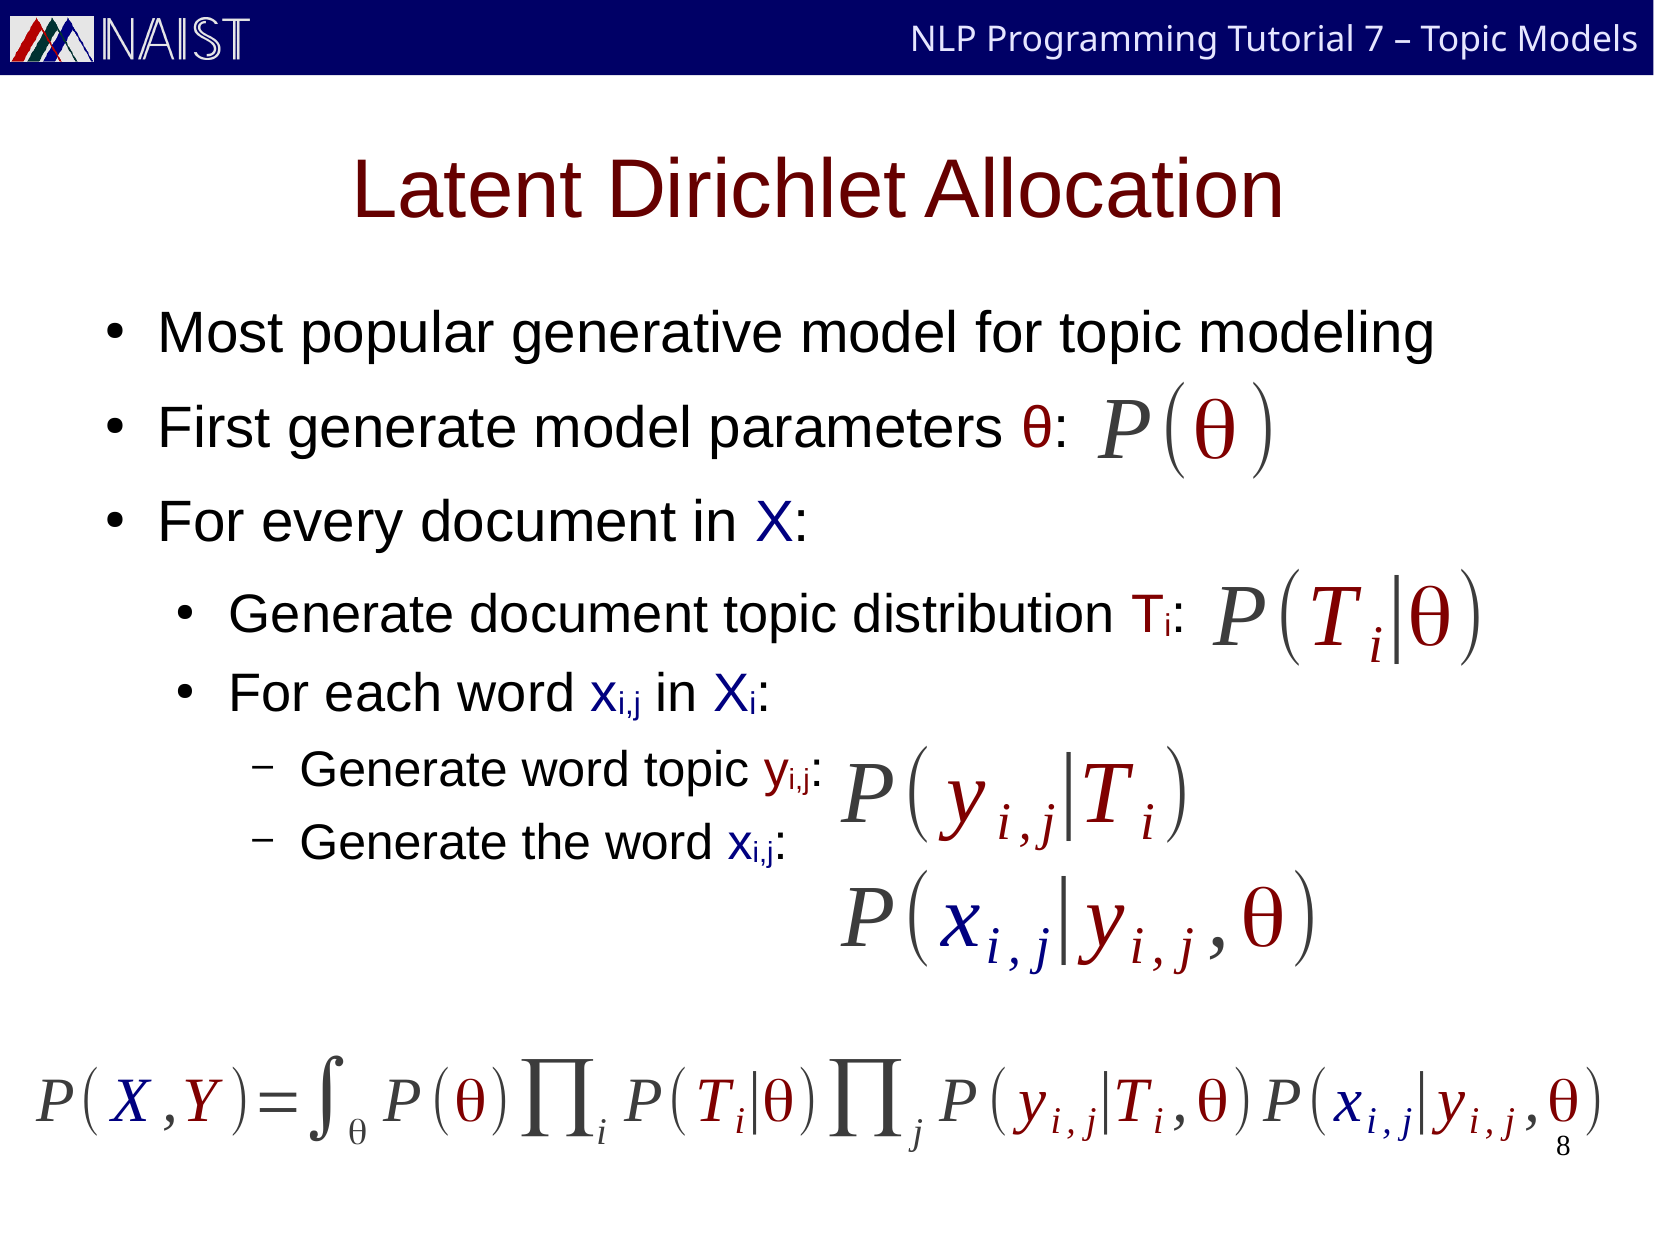

# Latent Dirichlet Allocation
Most popular generative model for topic modeling
First generate model parameters θ:
For every document in X:
Generate document topic distribution Ti:
For each word xi,j in Xi:
Generate word topic yi,j:
Generate the word xi,j:
8